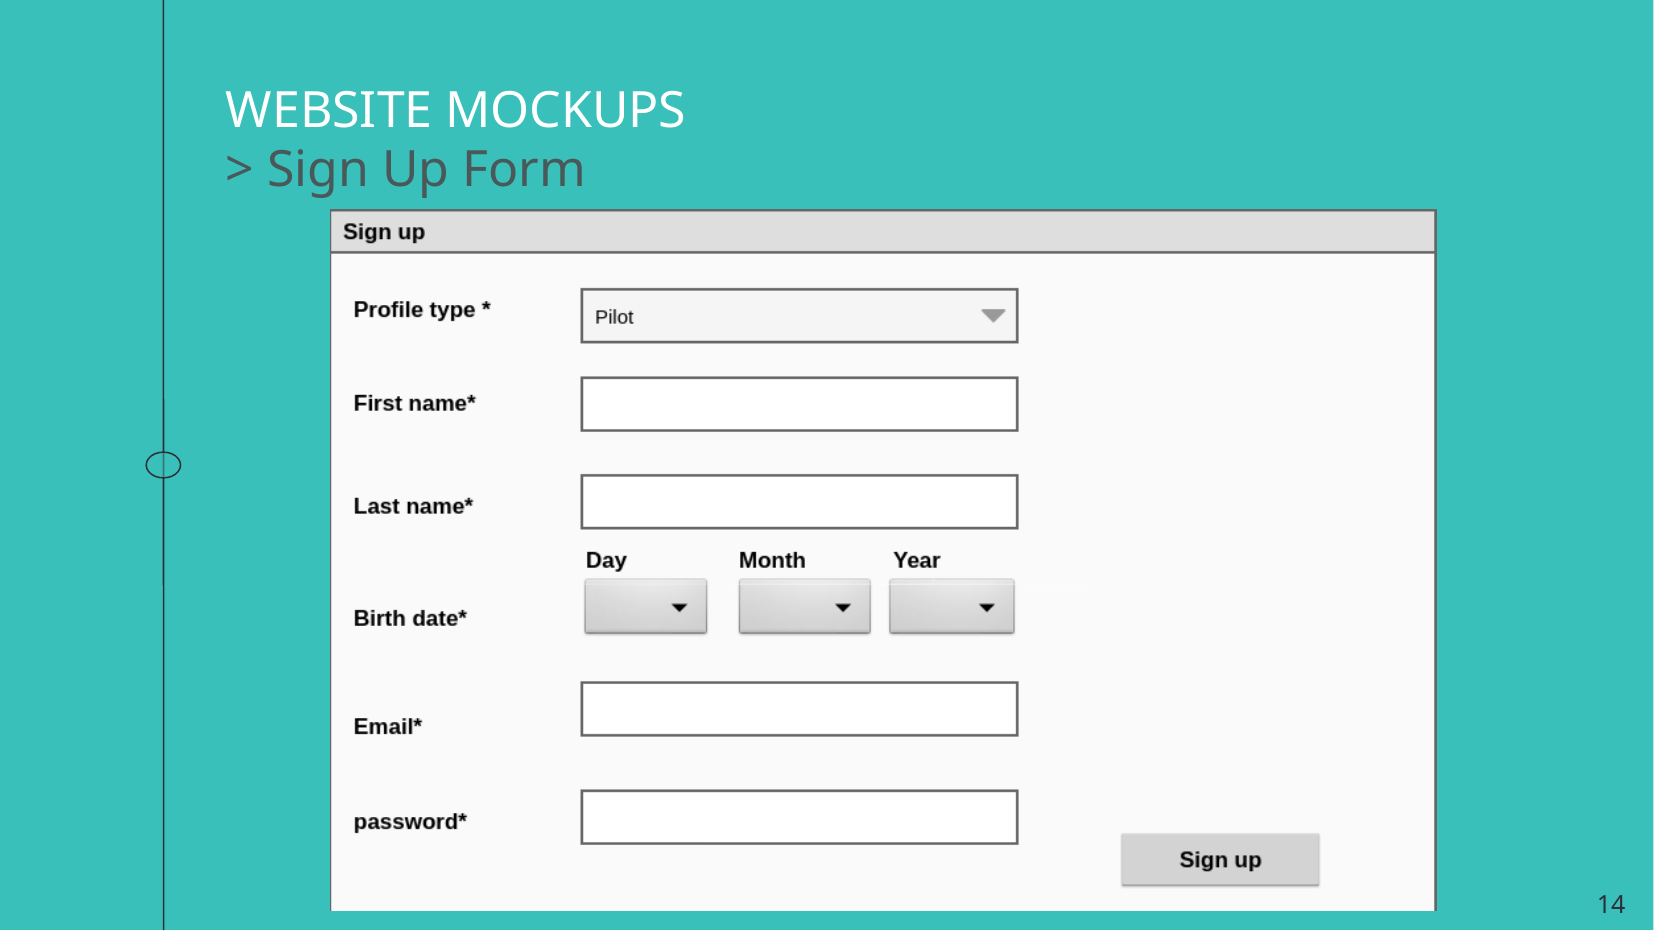

WEBSITE MOCKUPS
# > Sign Up Form